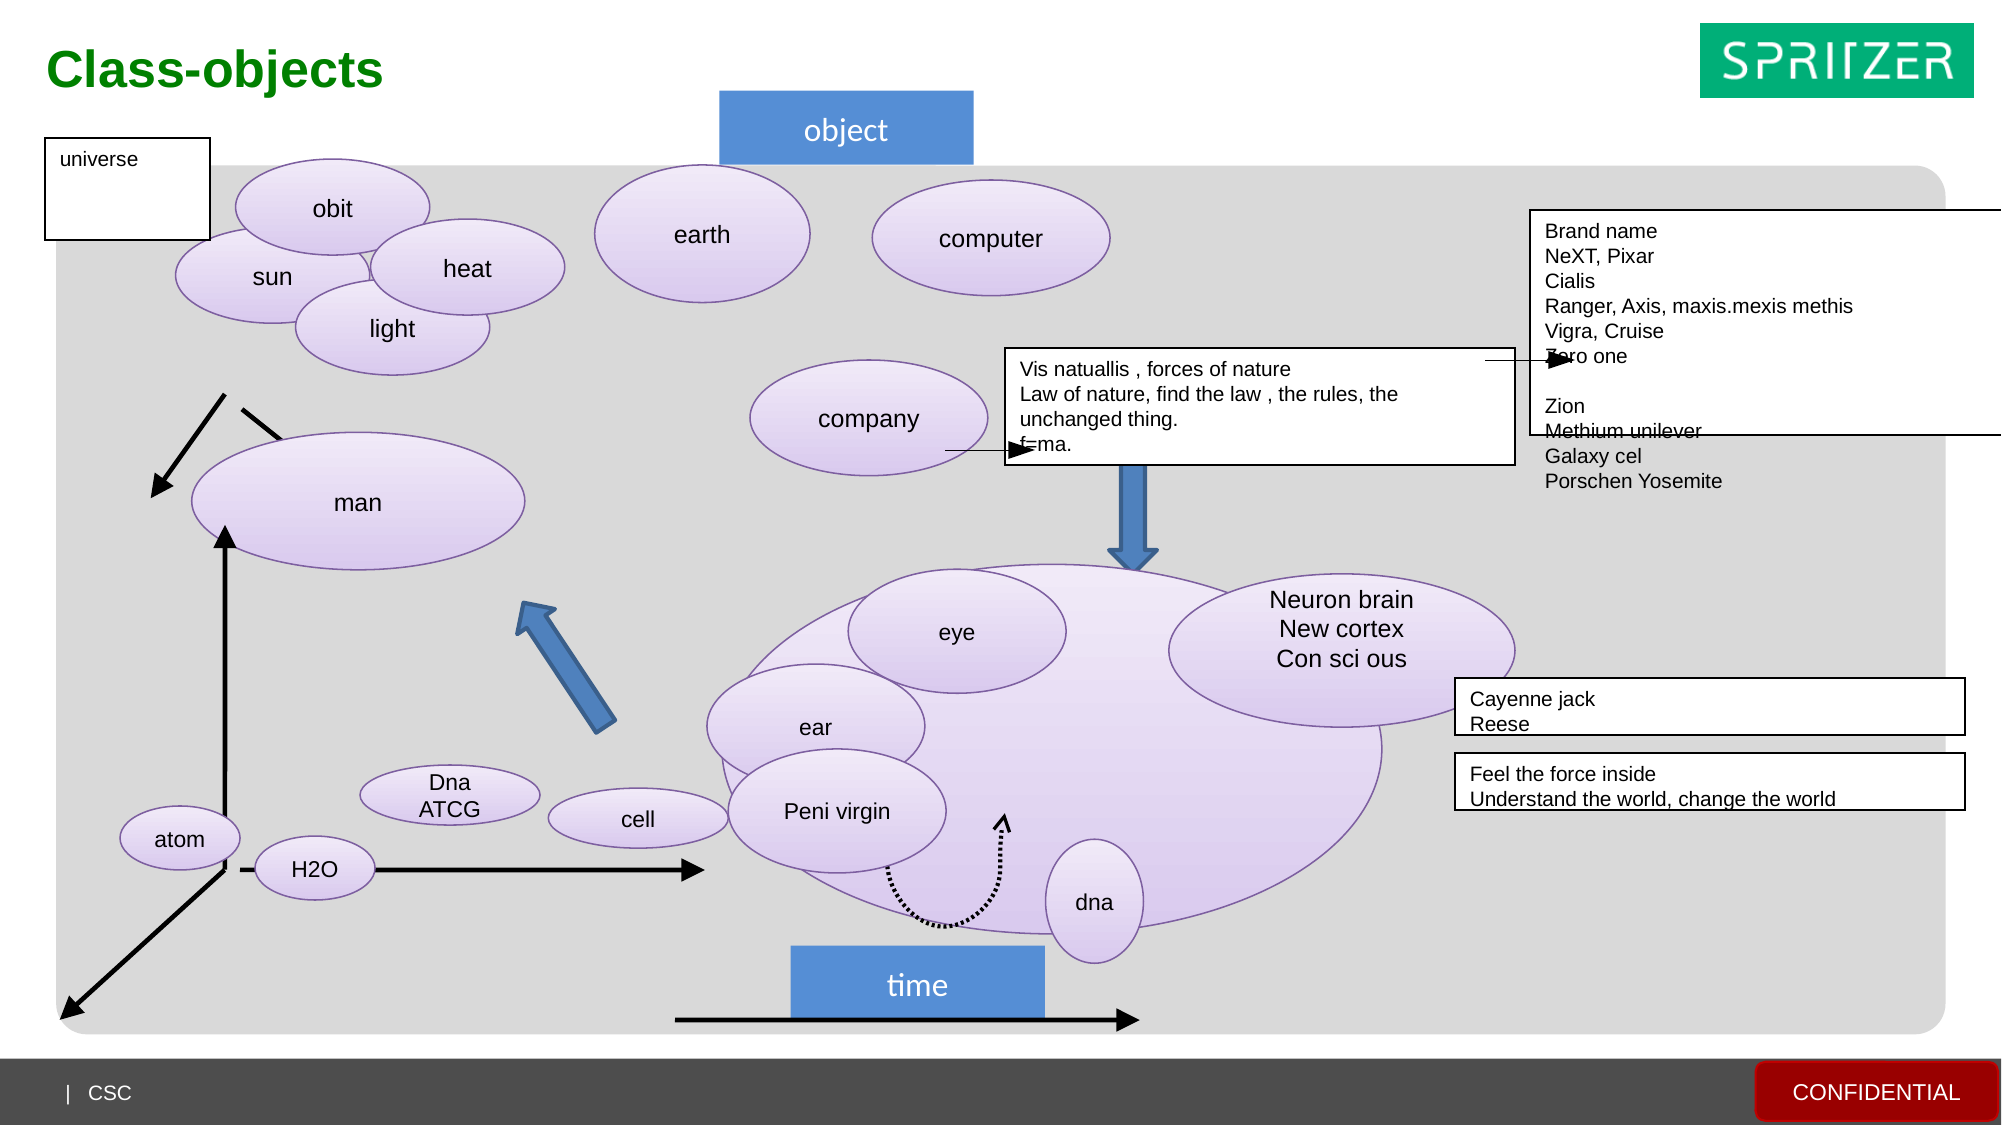

Class-objects
object
universe
obit
earth
computer
Brand name
NeXT, Pixar
Cialis
Ranger, Axis, maxis.mexis methis
Vigra, Cruise
Zero one
Zion
Methium unilever
Galaxy cel
Porschen Yosemite
heat
sun
light
Vis natuallis , forces of nature
Law of nature, find the law , the rules, the unchanged thing.
f=ma.
company
man
eye
Neuron brain
New cortex
Con sci ous
ear
Cayenne jack
Reese
Peni virgin
Feel the force inside
Understand the world, change the world
Dna
ATCG
cell
atom
H2O
dna
time